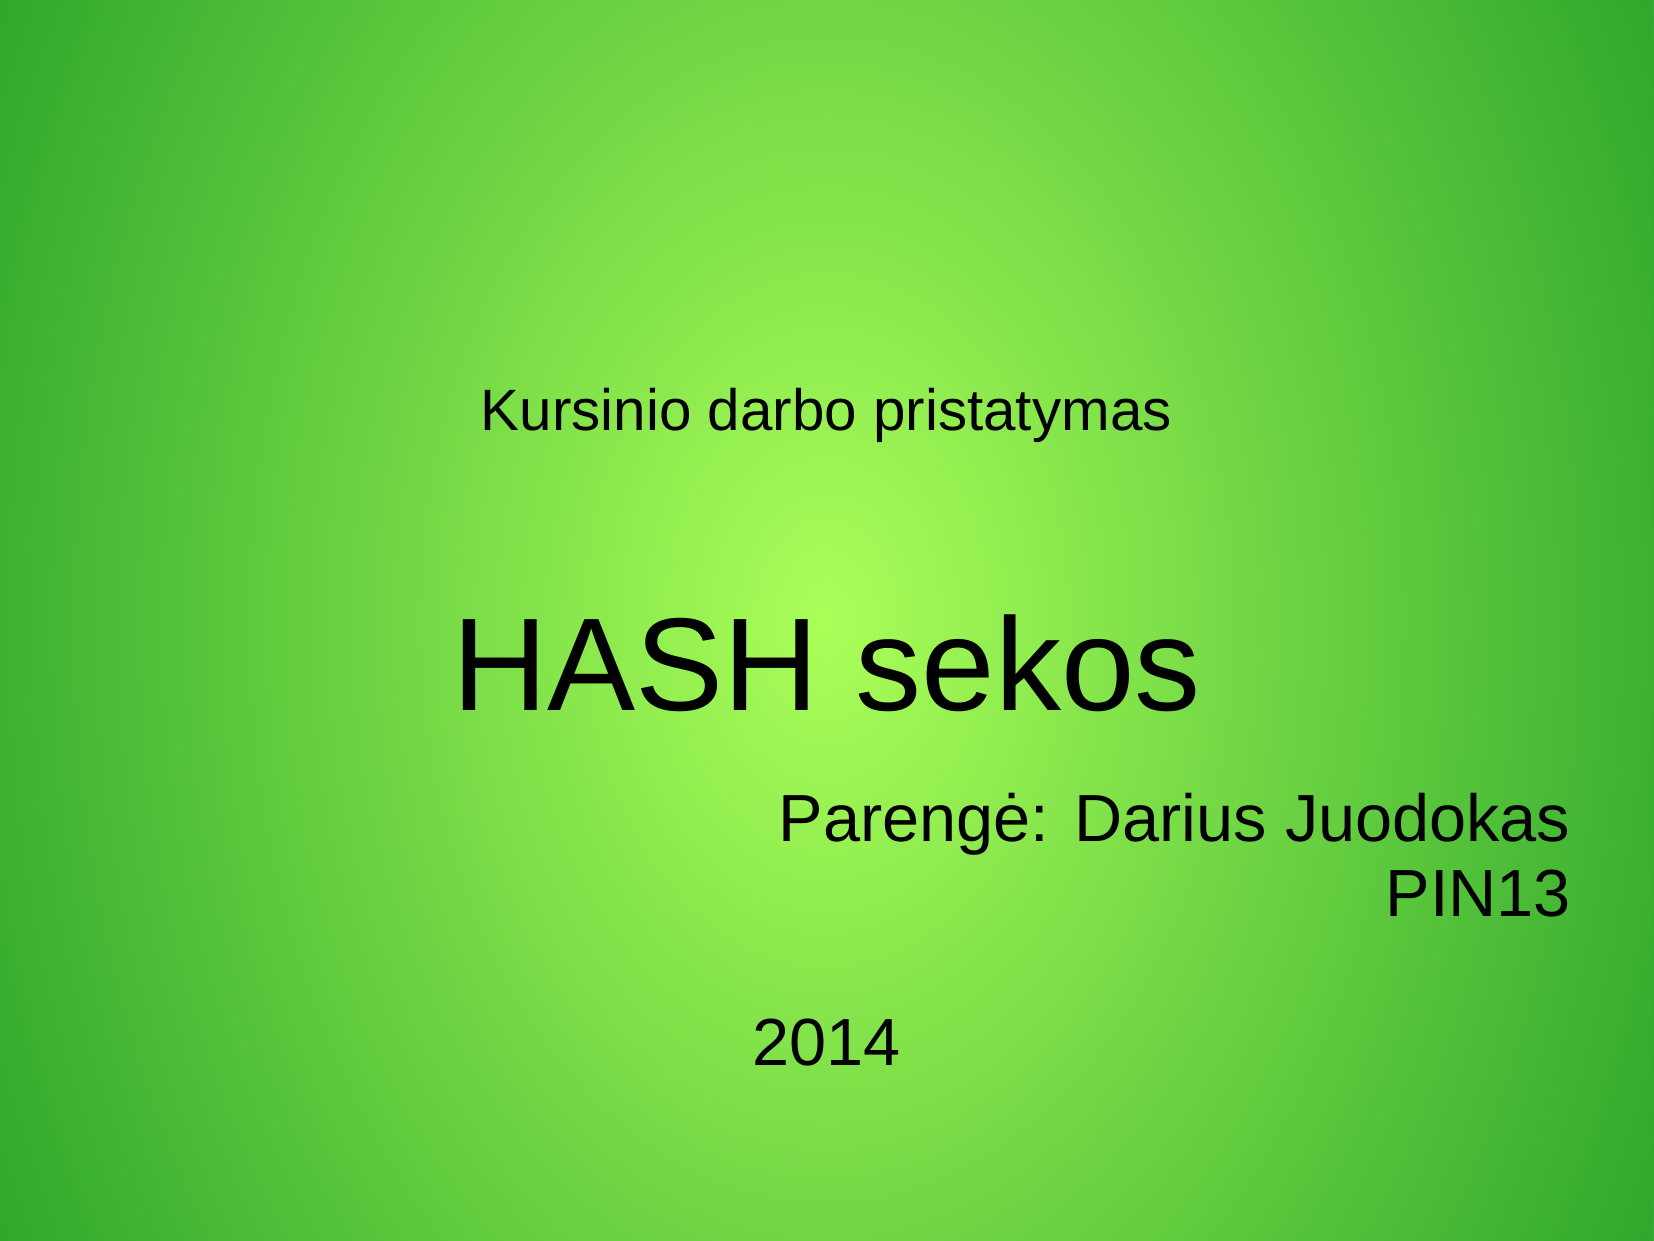

# Kursinio darbo pristatymas HASH sekos
Parengė:	Darius Juodokas
PIN13
2014